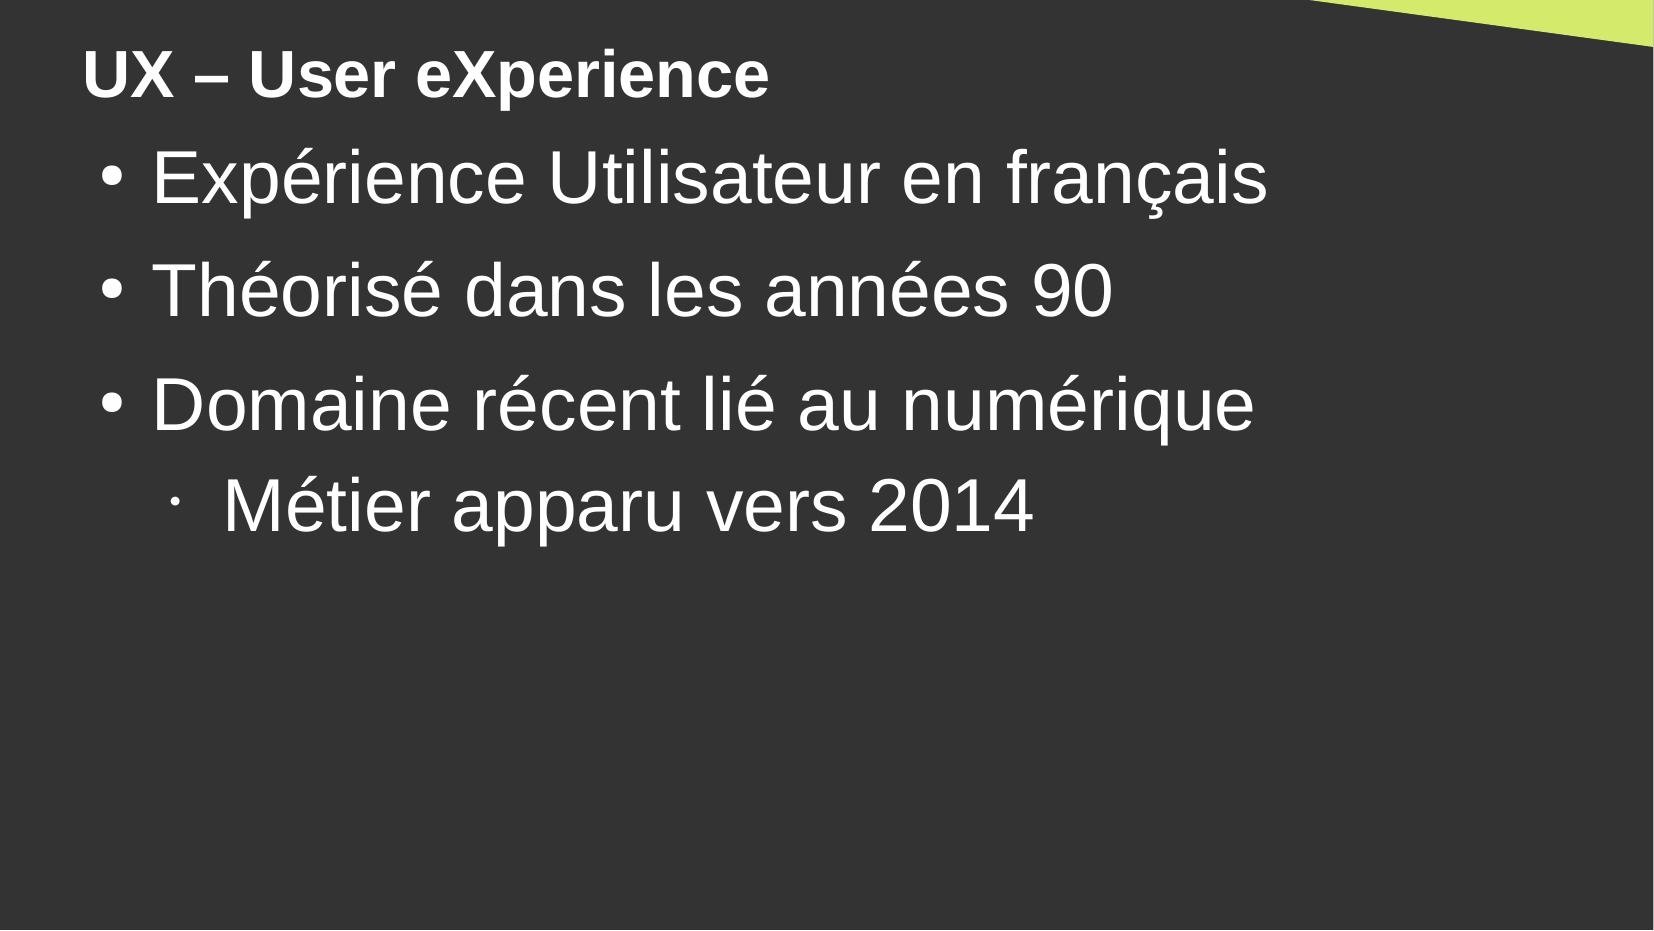

# UX – User eXperience
Expérience Utilisateur en français
Théorisé dans les années 90
Domaine récent lié au numérique
Métier apparu vers 2014